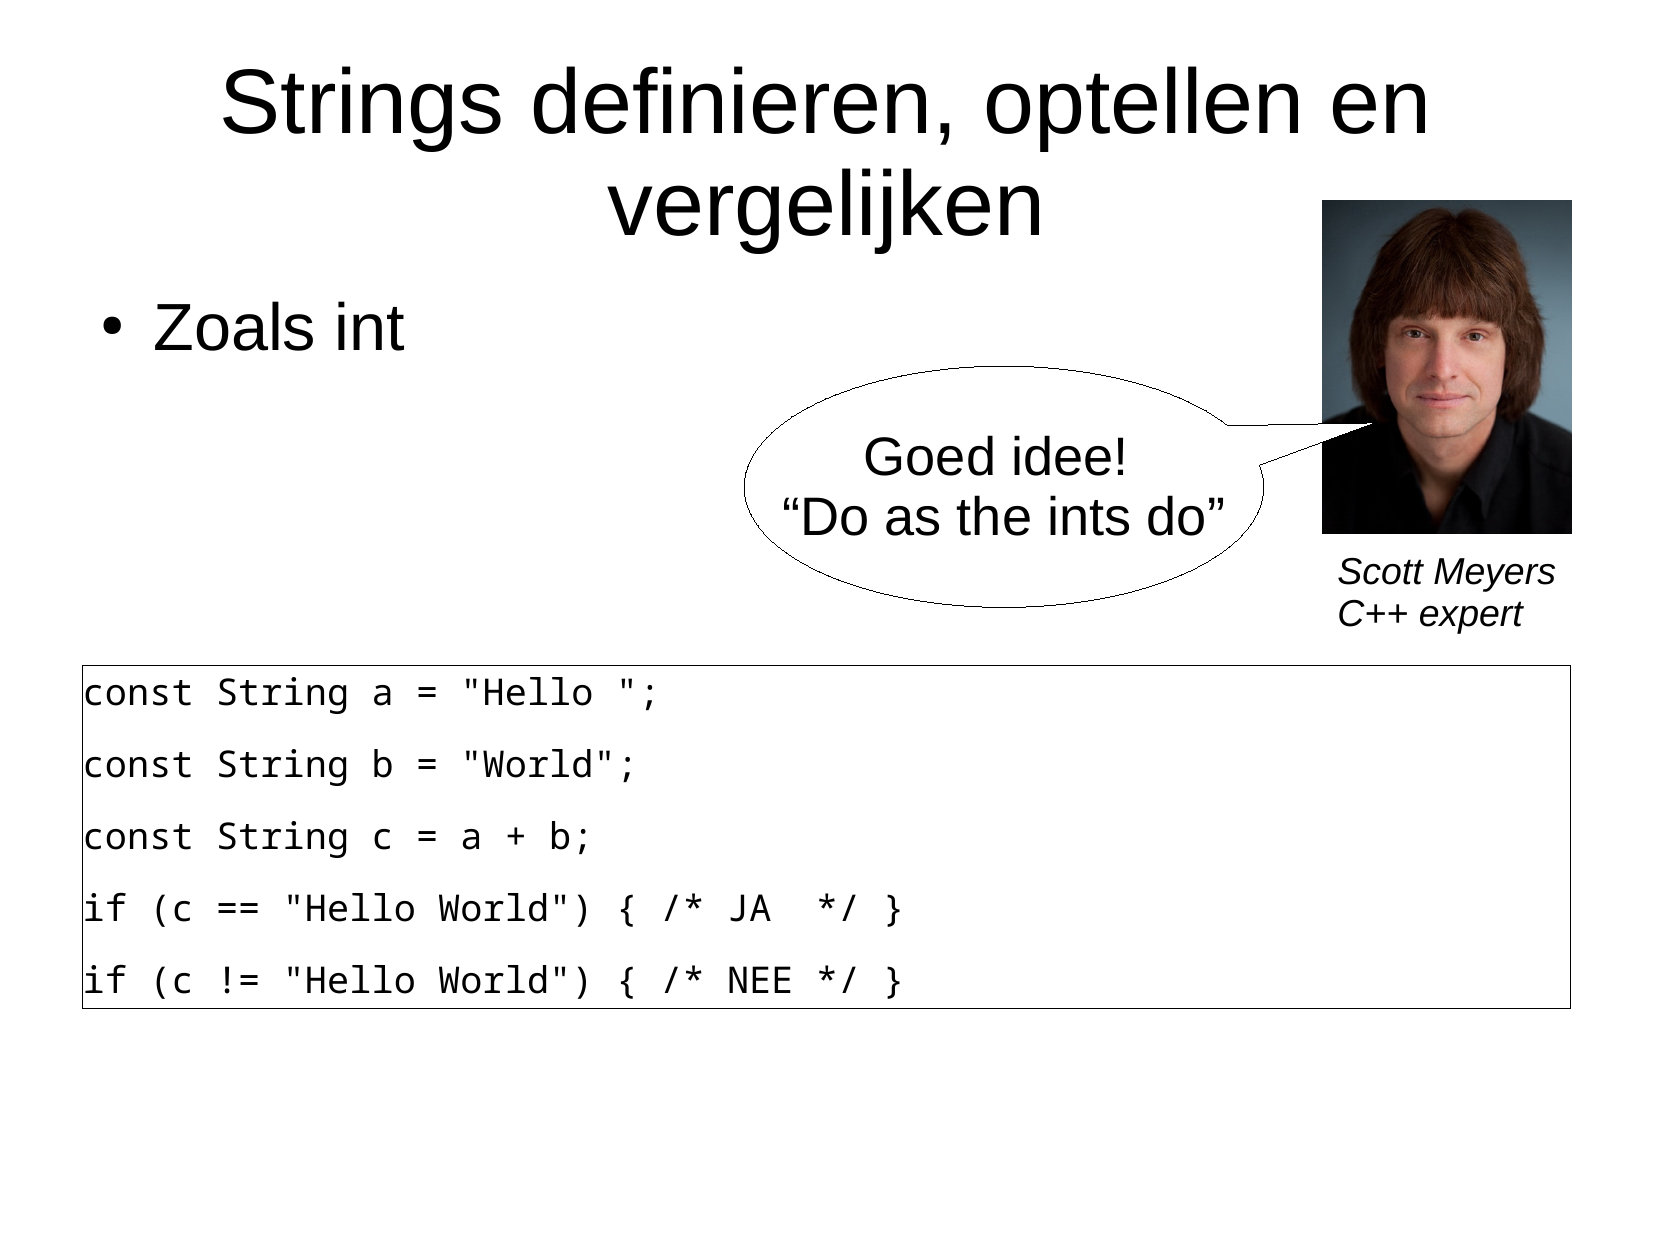

# Strings definieren, optellen en vergelijken
Zoals int
Goed idee!
“Do as the ints do”
Scott Meyers
C++ expert
const String a = "Hello ";
const String b = "World";
const String c = a + b;
if (c == "Hello World") { /* JA */ }
if (c != "Hello World") { /* NEE */ }